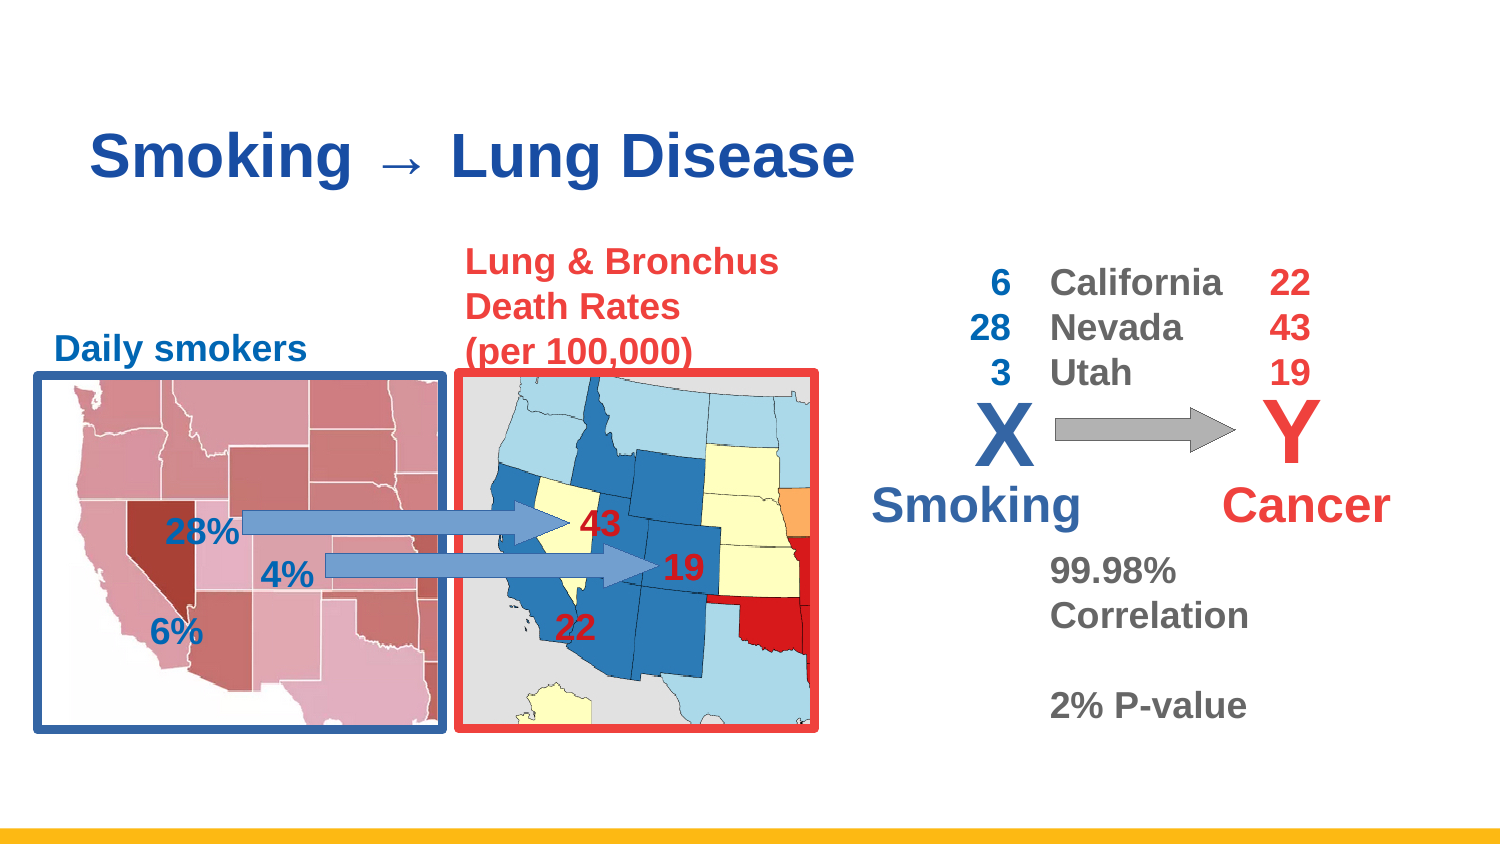

Smoking → Lung Disease
Lung & Bronchus Death Rates
(per 100,000)
 6
28
 3
California
Nevada
Utah
2243
19
Daily smokers
Y
X
Smoking
Cancer
43
28%
19
19
99.98% Correlation
2% P-value
4%
22
6%